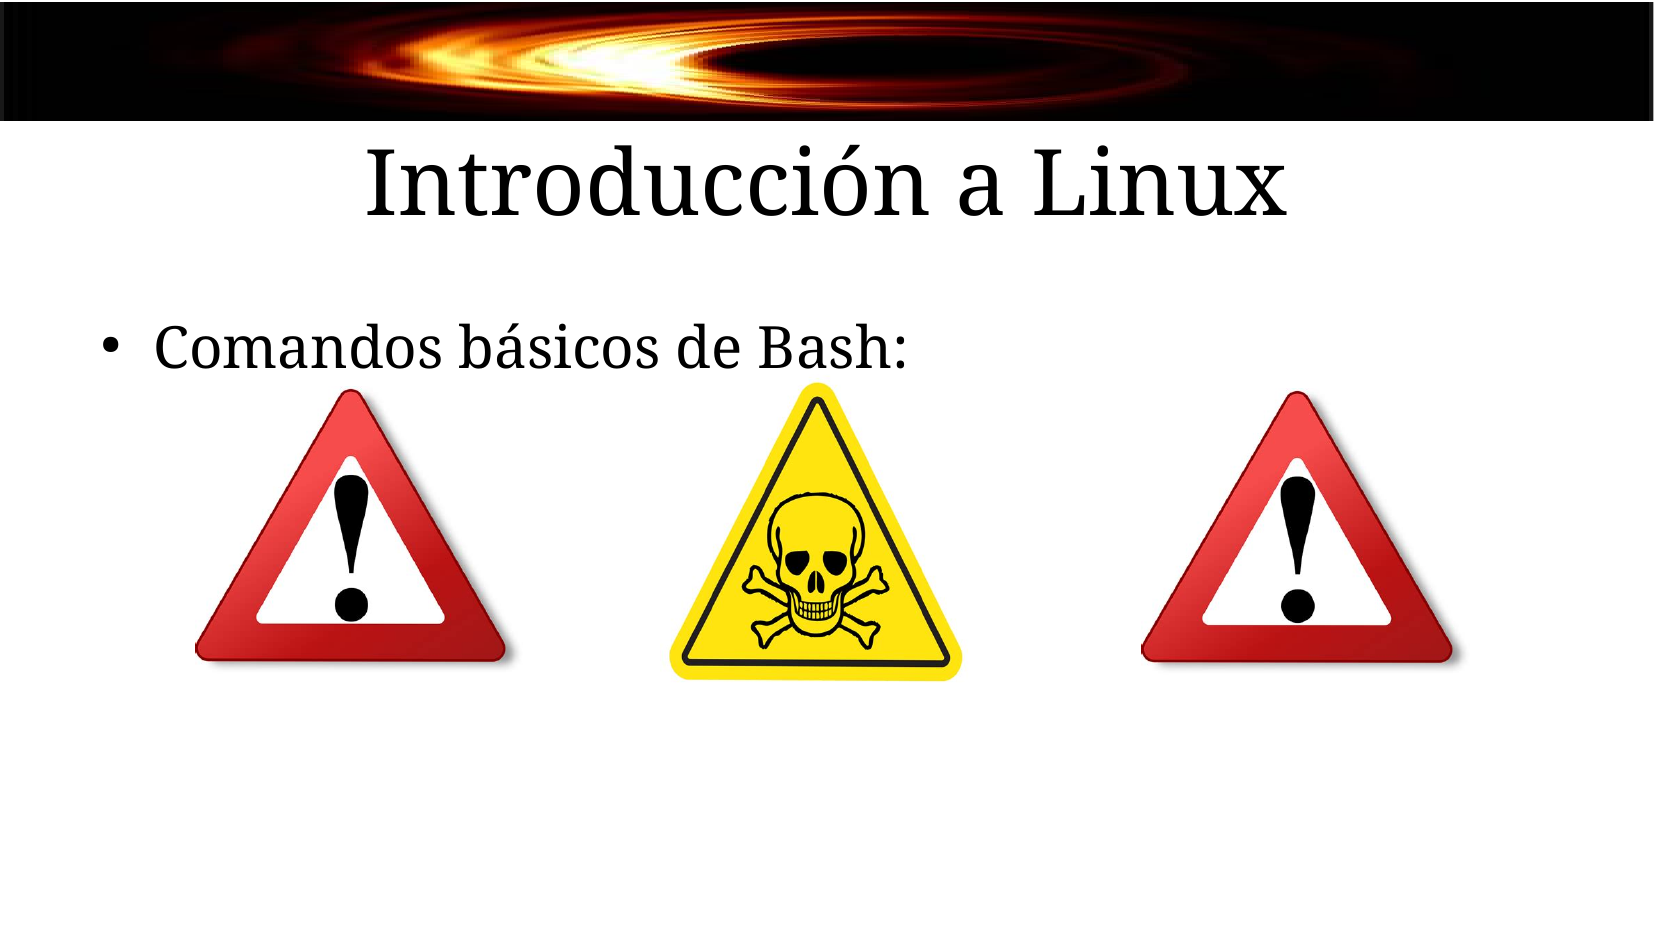

# Introducción a Linux
Comandos básicos de Bash: